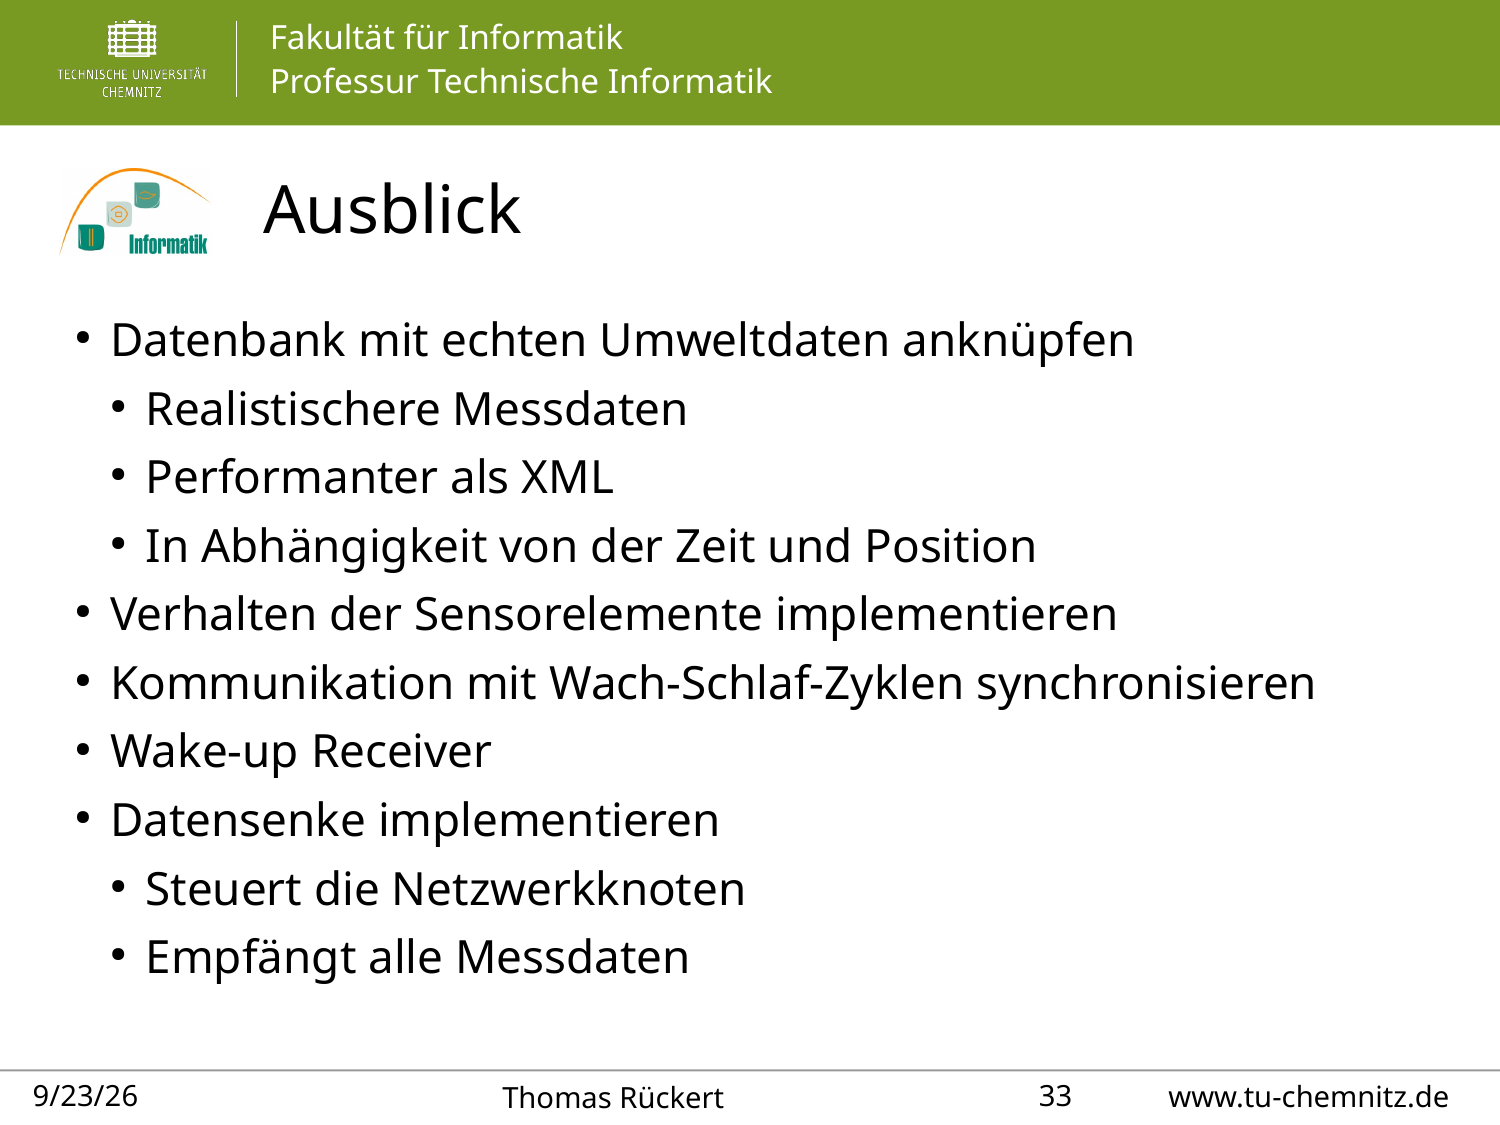

# Ausblick
Datenbank mit echten Umweltdaten anknüpfen
Realistischere Messdaten
Performanter als XML
In Abhängigkeit von der Zeit und Position
Verhalten der Sensorelemente implementieren
Kommunikation mit Wach-Schlaf-Zyklen synchronisieren
Wake-up Receiver
Datensenke implementieren
Steuert die Netzwerkknoten
Empfängt alle Messdaten
Thomas Rückert